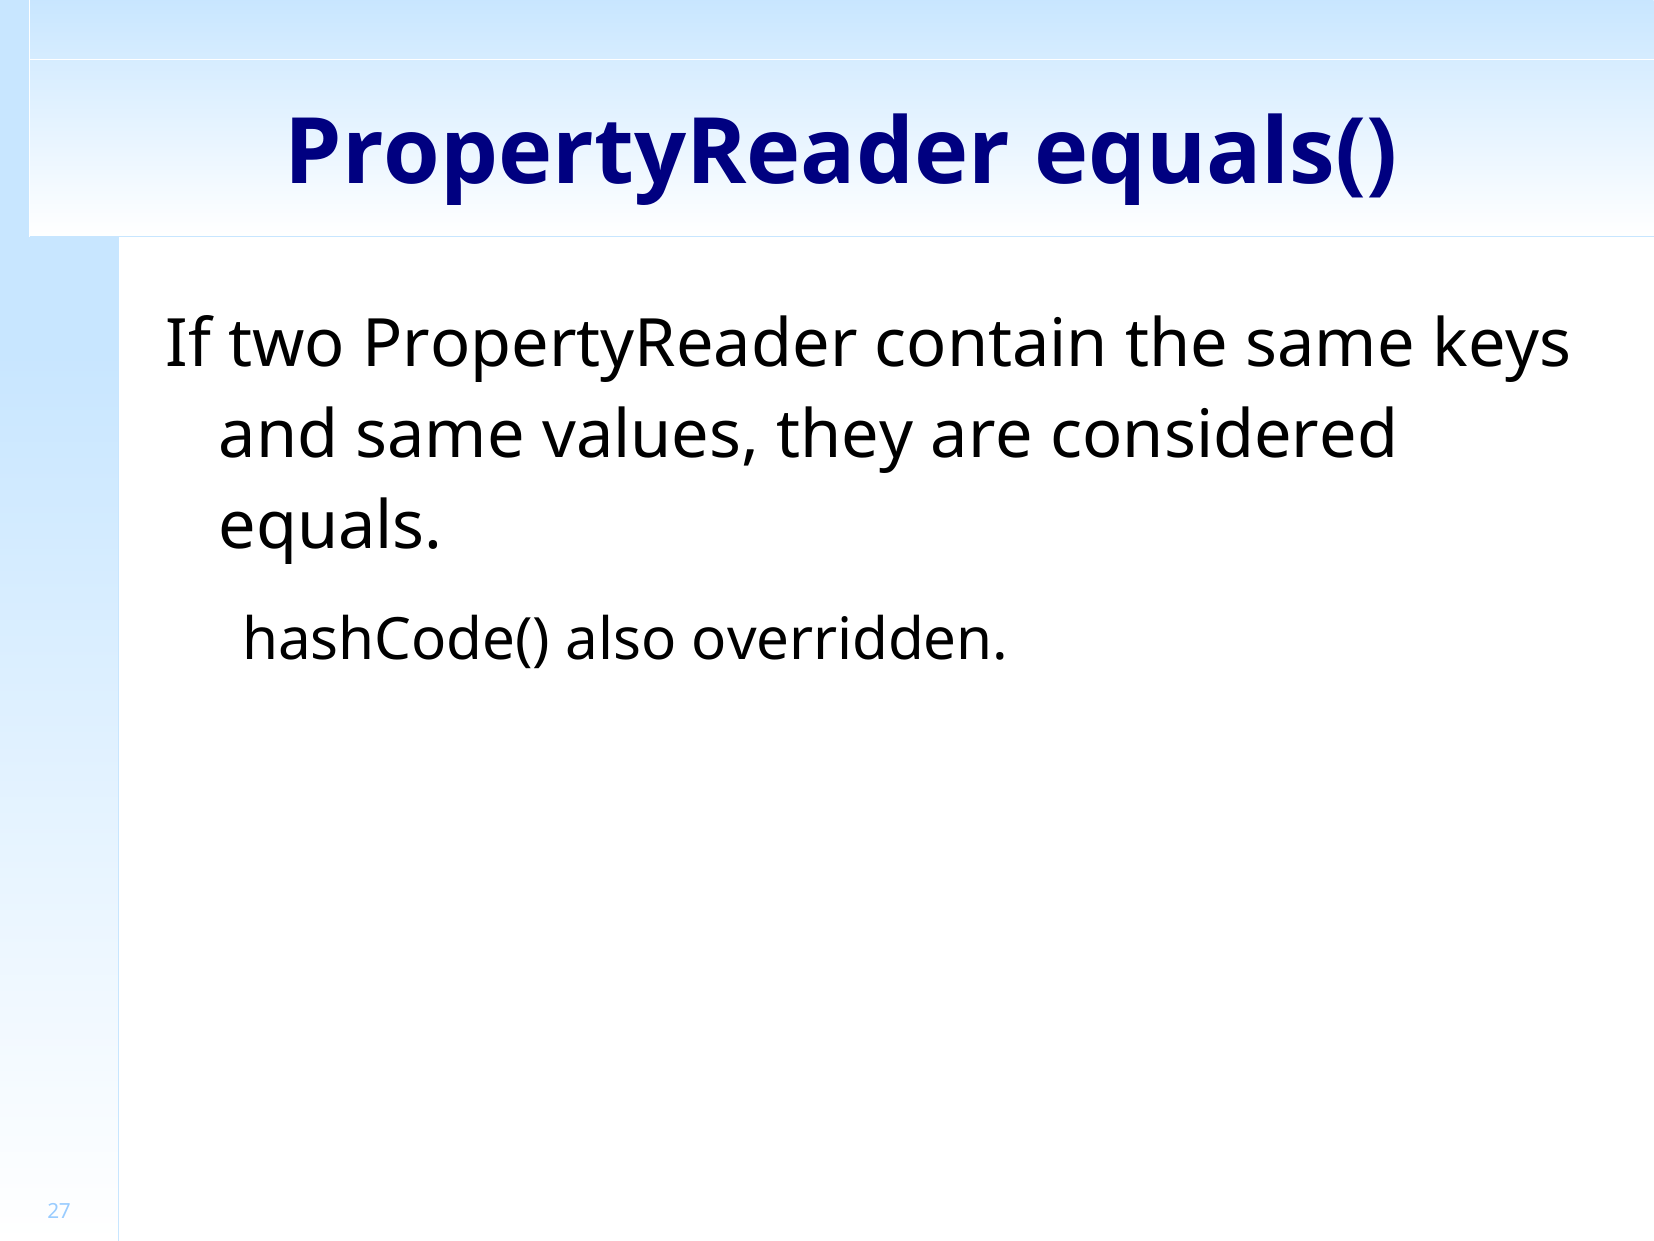

# PropertyReader equals()
If two PropertyReader contain the same keys and same values, they are considered equals.
hashCode() also overridden.